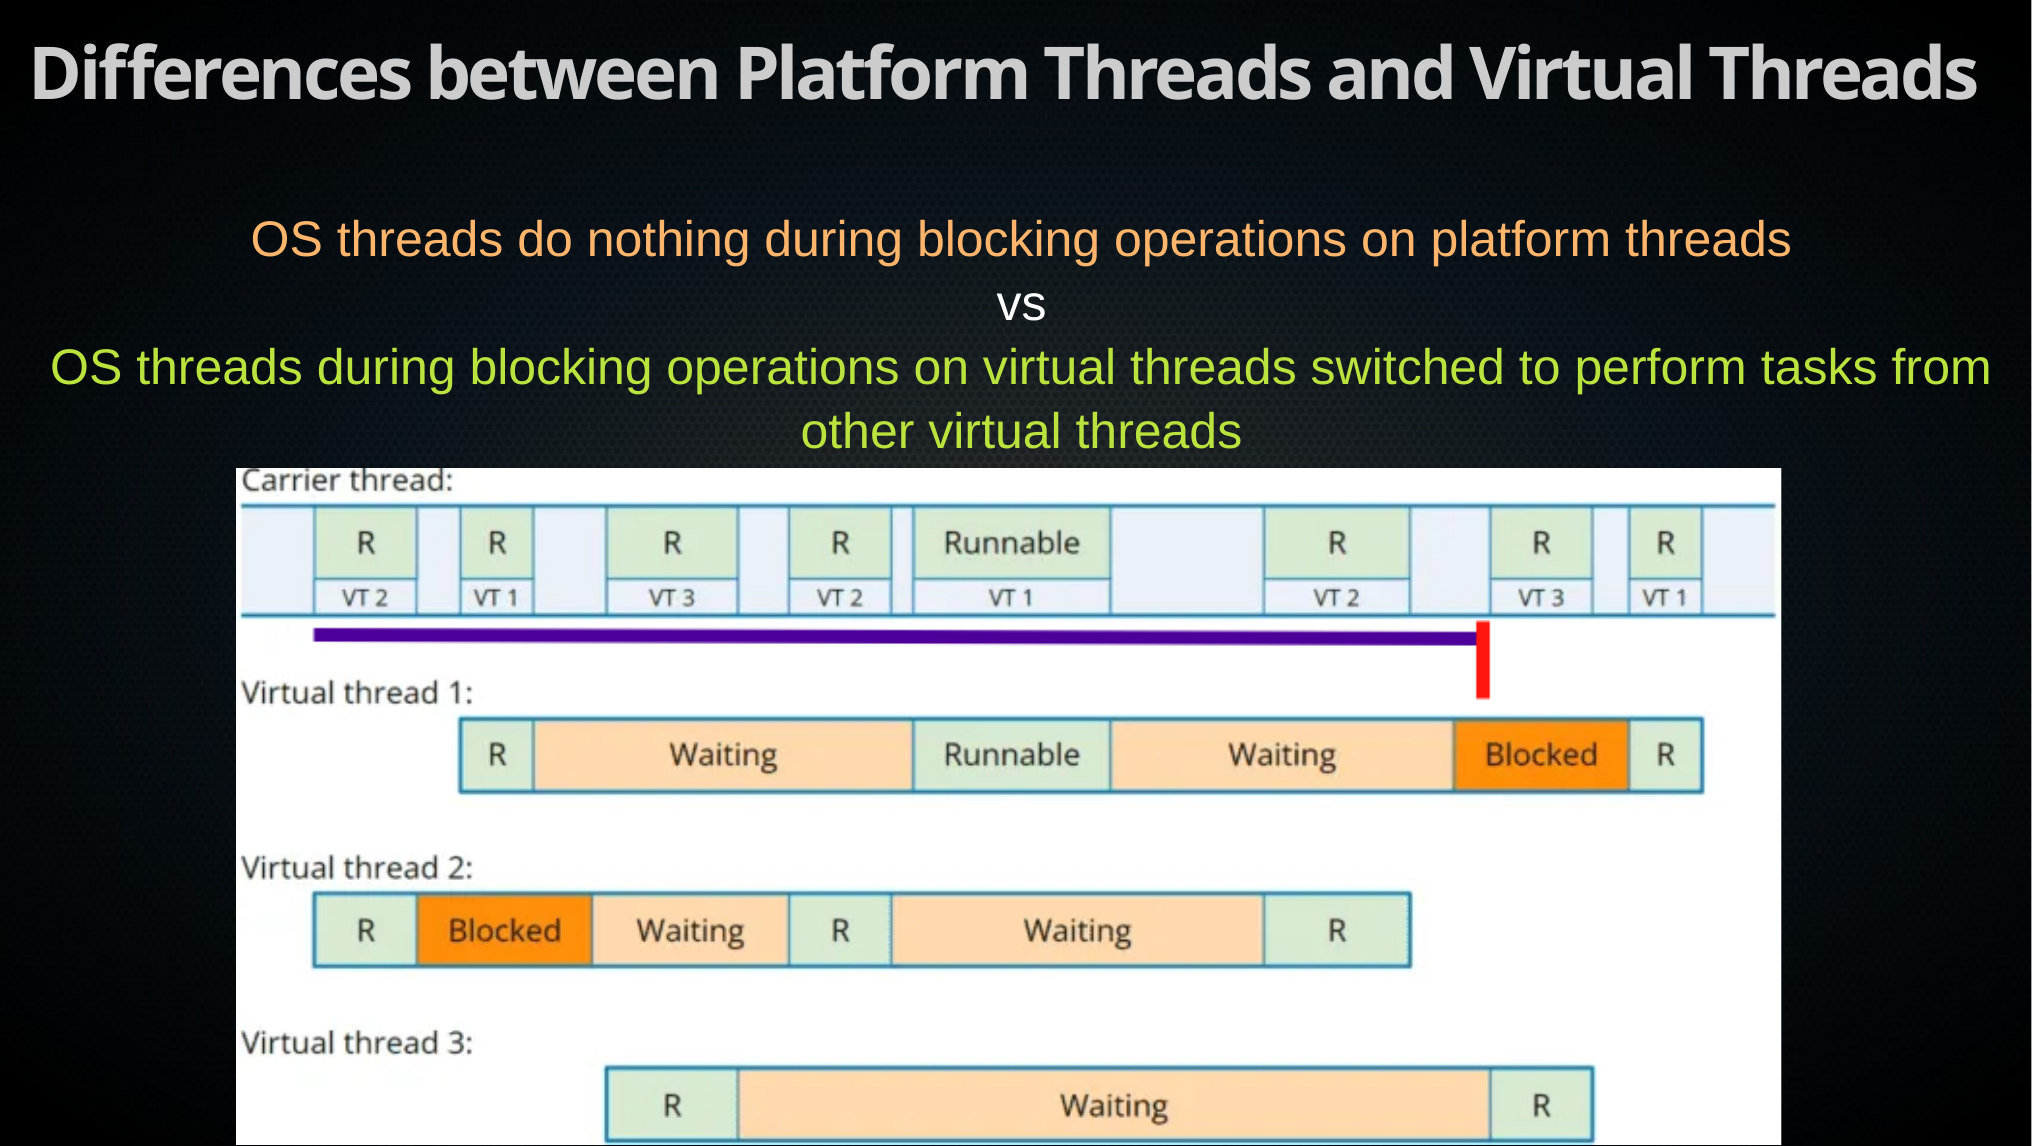

# Differences between Platform Threads and Virtual Threads
OS threads do nothing during blocking operations on platform threads
vs
OS threads during blocking operations on virtual threads switched to perform tasks from other virtual threads